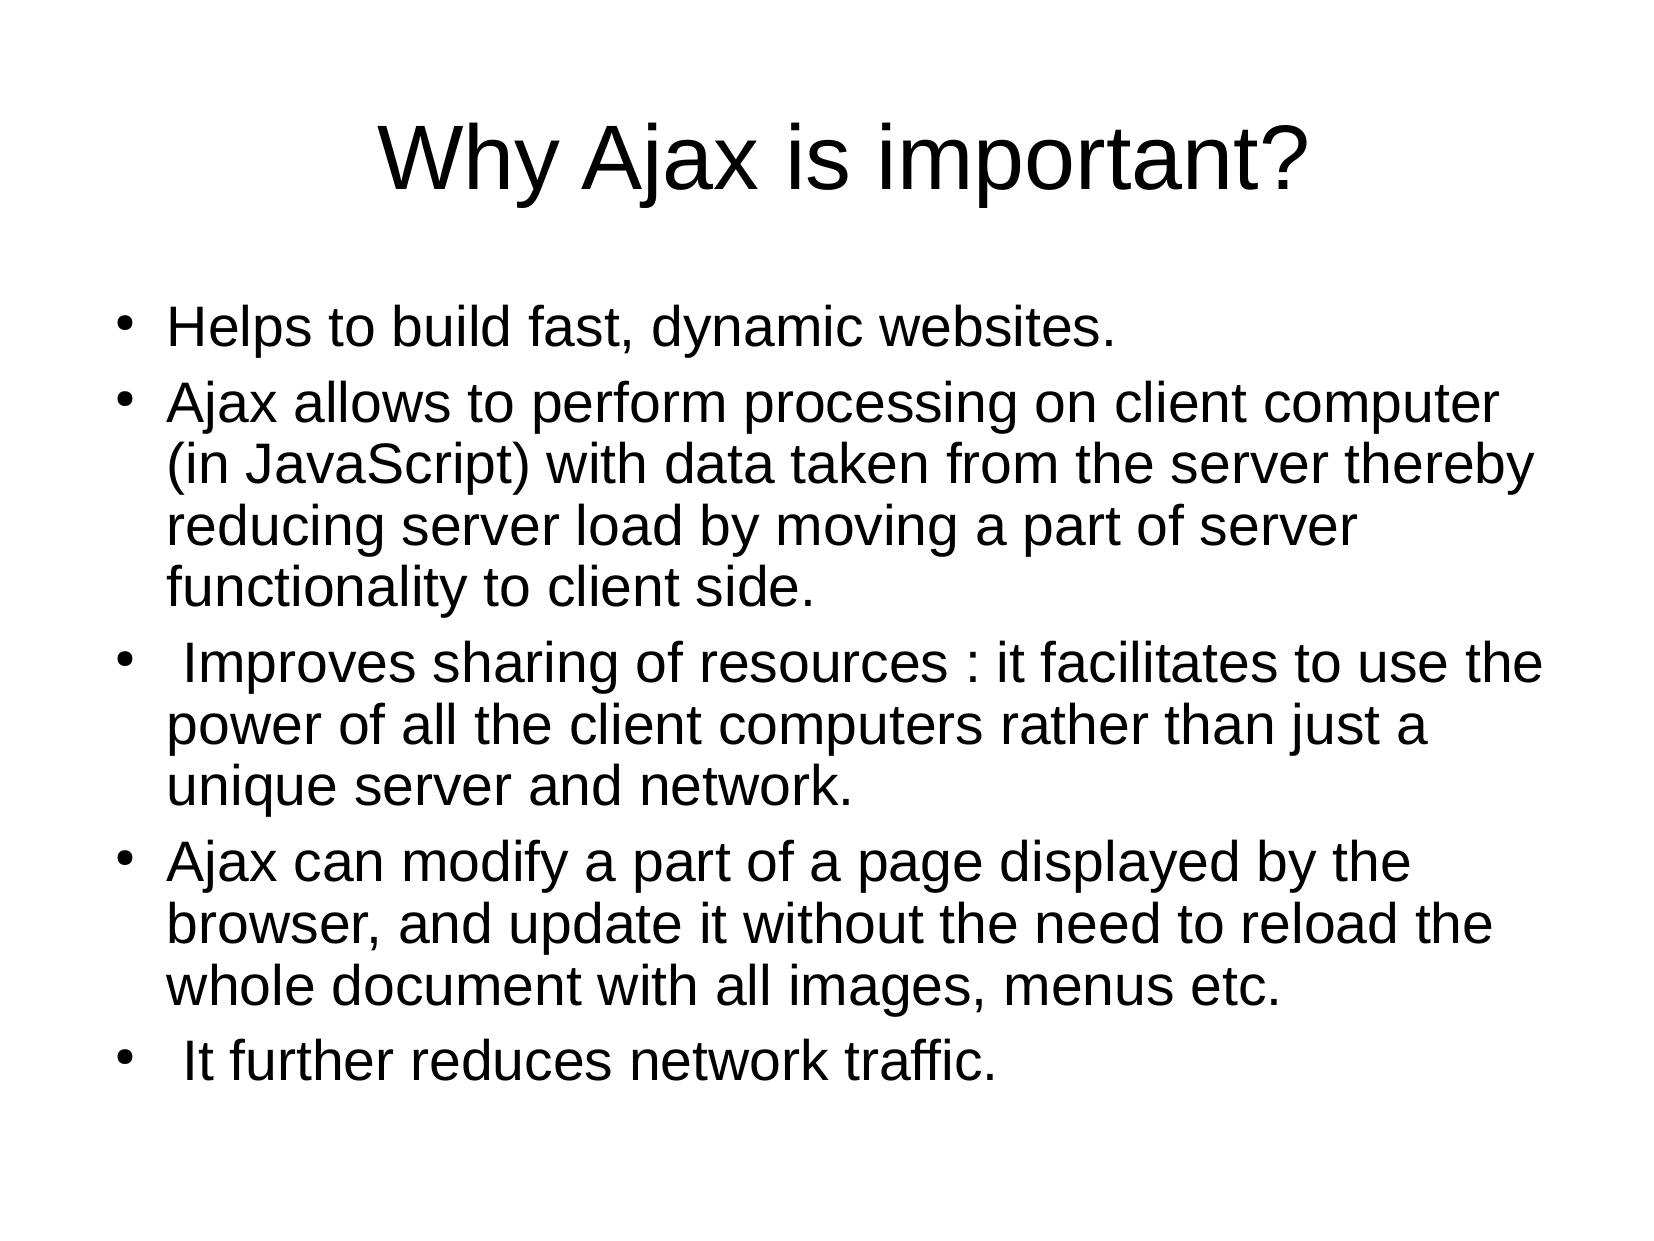

# Why Ajax is important?
Helps to build fast, dynamic websites.
Ajax allows to perform processing on client computer (in JavaScript) with data taken from the server thereby reducing server load by moving a part of server functionality to client side.
 Improves sharing of resources : it facilitates to use the power of all the client computers rather than just a unique server and network.
Ajax can modify a part of a page displayed by the browser, and update it without the need to reload the whole document with all images, menus etc.
 It further reduces network traffic.